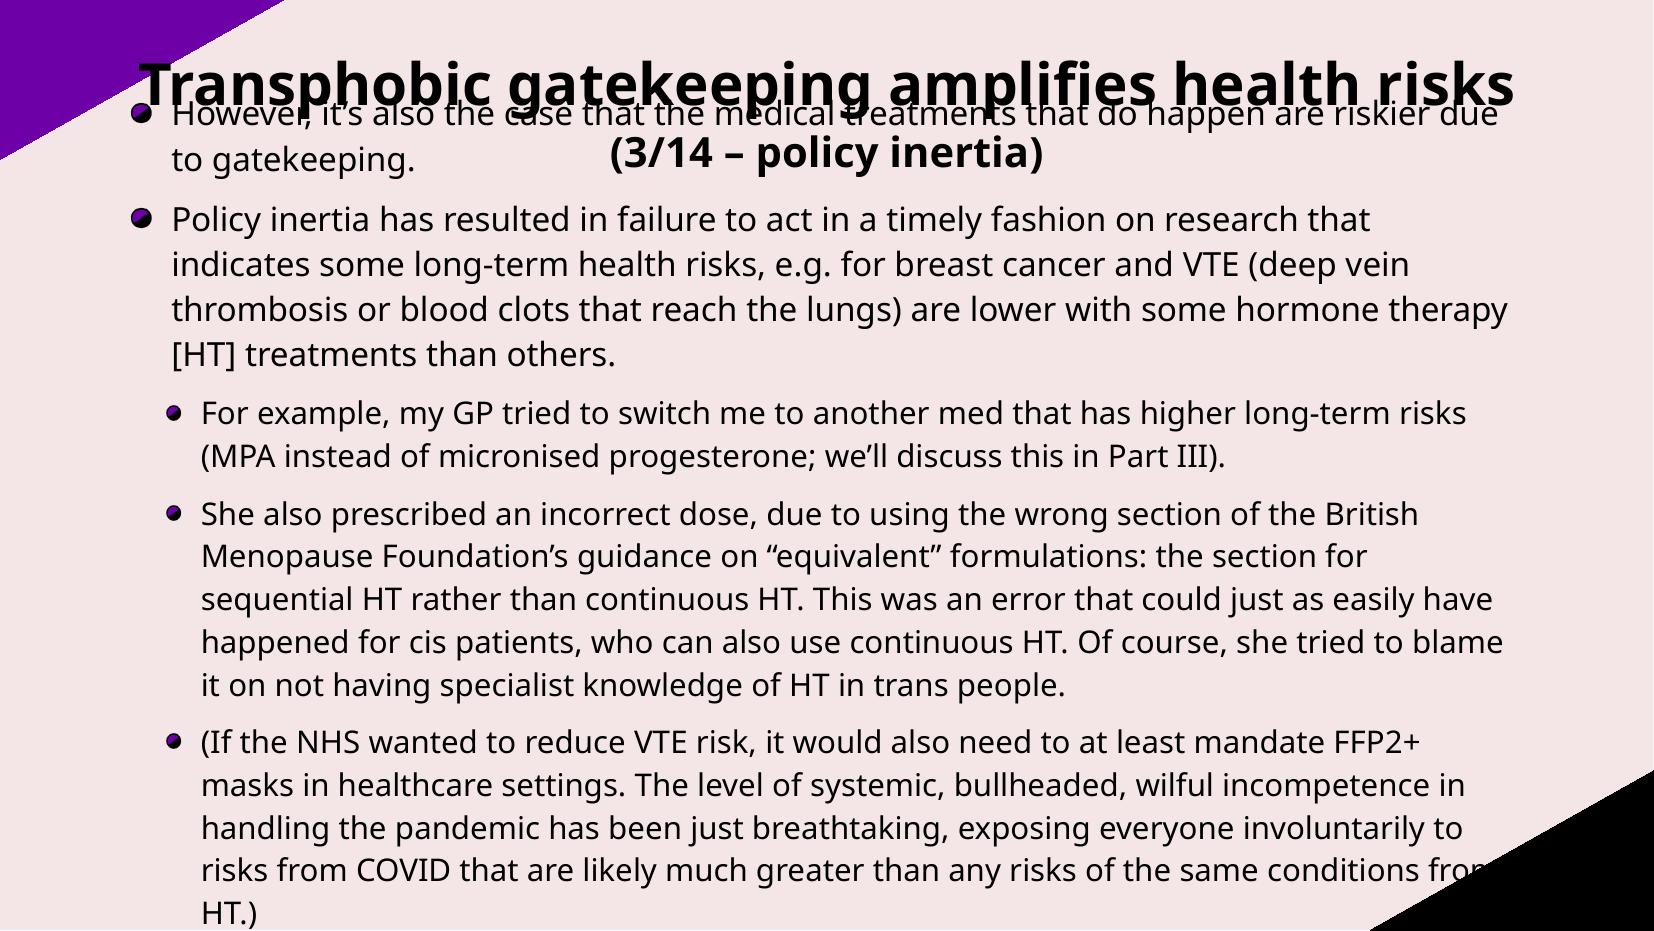

Transphobic gatekeeping amplifies health risks
(3/14 – policy inertia)
# However, it’s also the case that the medical treatments that do happen are riskier due to gatekeeping.
Policy inertia has resulted in failure to act in a timely fashion on research that indicates some long-term health risks, e.g. for breast cancer and VTE (deep vein thrombosis or blood clots that reach the lungs) are lower with some hormone therapy [HT] treatments than others.
For example, my GP tried to switch me to another med that has higher long-term risks (MPA instead of micronised progesterone; we’ll discuss this in Part III).
She also prescribed an incorrect dose, due to using the wrong section of the British Menopause Foundation’s guidance on “equivalent” formulations: the section for sequential HT rather than continuous HT. This was an error that could just as easily have happened for cis patients, who can also use continuous HT. Of course, she tried to blame it on not having specialist knowledge of HT in trans people.
(If the NHS wanted to reduce VTE risk, it would also need to at least mandate FFP2+ masks in healthcare settings. The level of systemic, bullheaded, wilful incompetence in handling the pandemic has been just breathtaking, exposing everyone involuntarily to risks from COVID that are likely much greater than any risks of the same conditions from HT.)